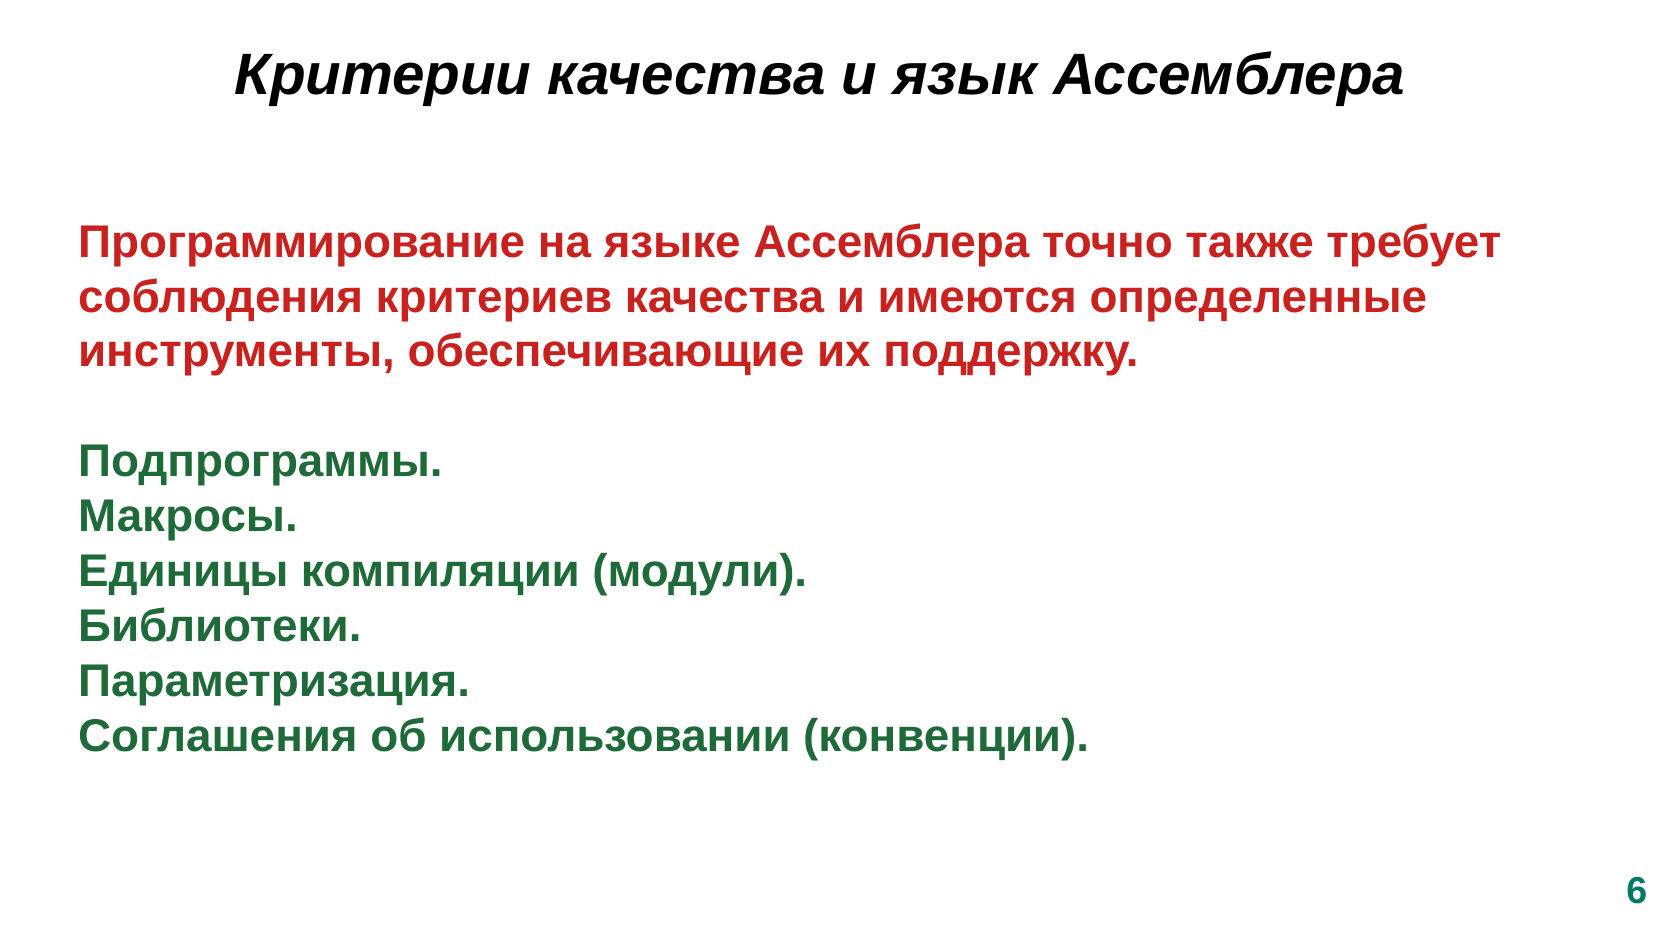

Критерии качества и язык Ассемблера
Программирование на языке Ассемблера точно также требует соблюдения критериев качества и имеются определенные инструменты, обеспечивающие их поддержку.
Подпрограммы.
Макросы.
Единицы компиляции (модули).
Библиотеки.
Параметризация.
Соглашения об использовании (конвенции).